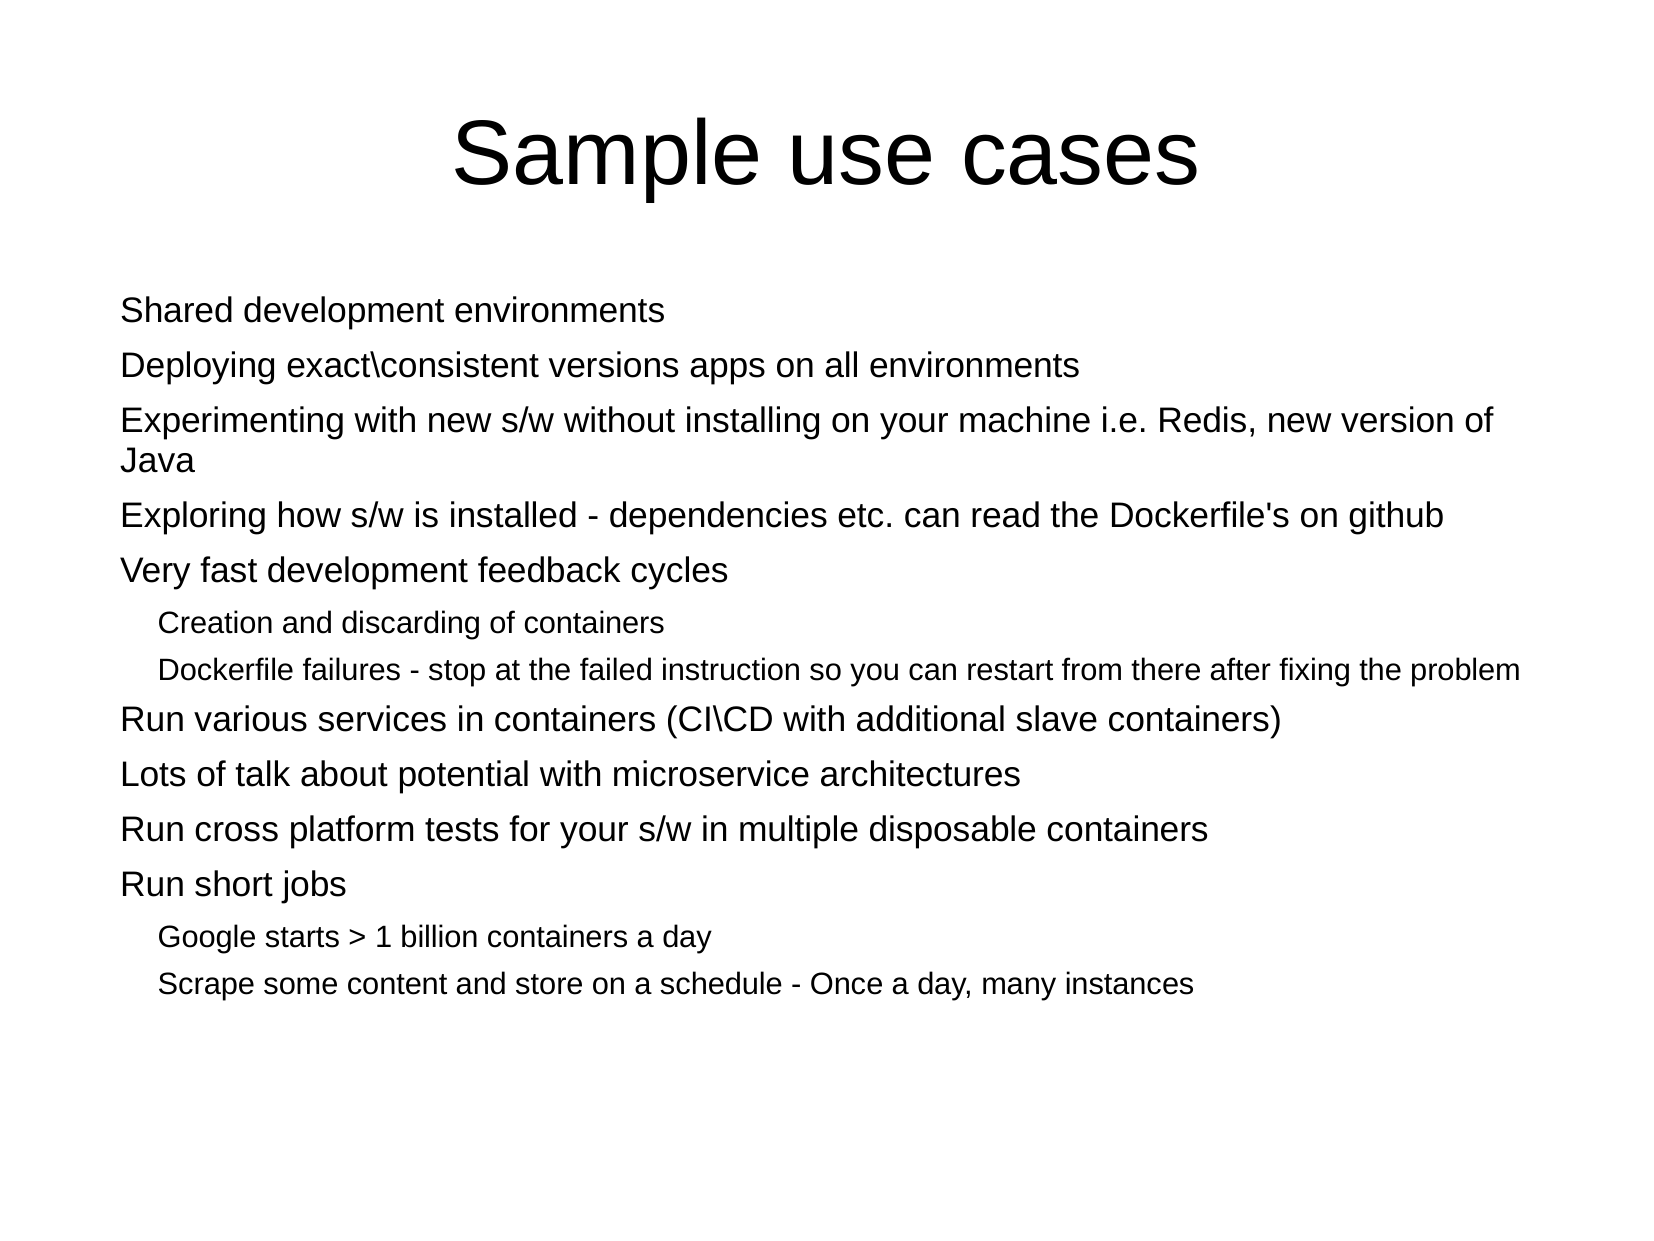

# Sample use cases
Shared development environments
Deploying exact\consistent versions apps on all environments
Experimenting with new s/w without installing on your machine i.e. Redis, new version of Java
Exploring how s/w is installed - dependencies etc. can read the Dockerfile's on github
Very fast development feedback cycles
Creation and discarding of containers
Dockerfile failures - stop at the failed instruction so you can restart from there after fixing the problem
Run various services in containers (CI\CD with additional slave containers)
Lots of talk about potential with microservice architectures
Run cross platform tests for your s/w in multiple disposable containers
Run short jobs
Google starts > 1 billion containers a day
Scrape some content and store on a schedule - Once a day, many instances